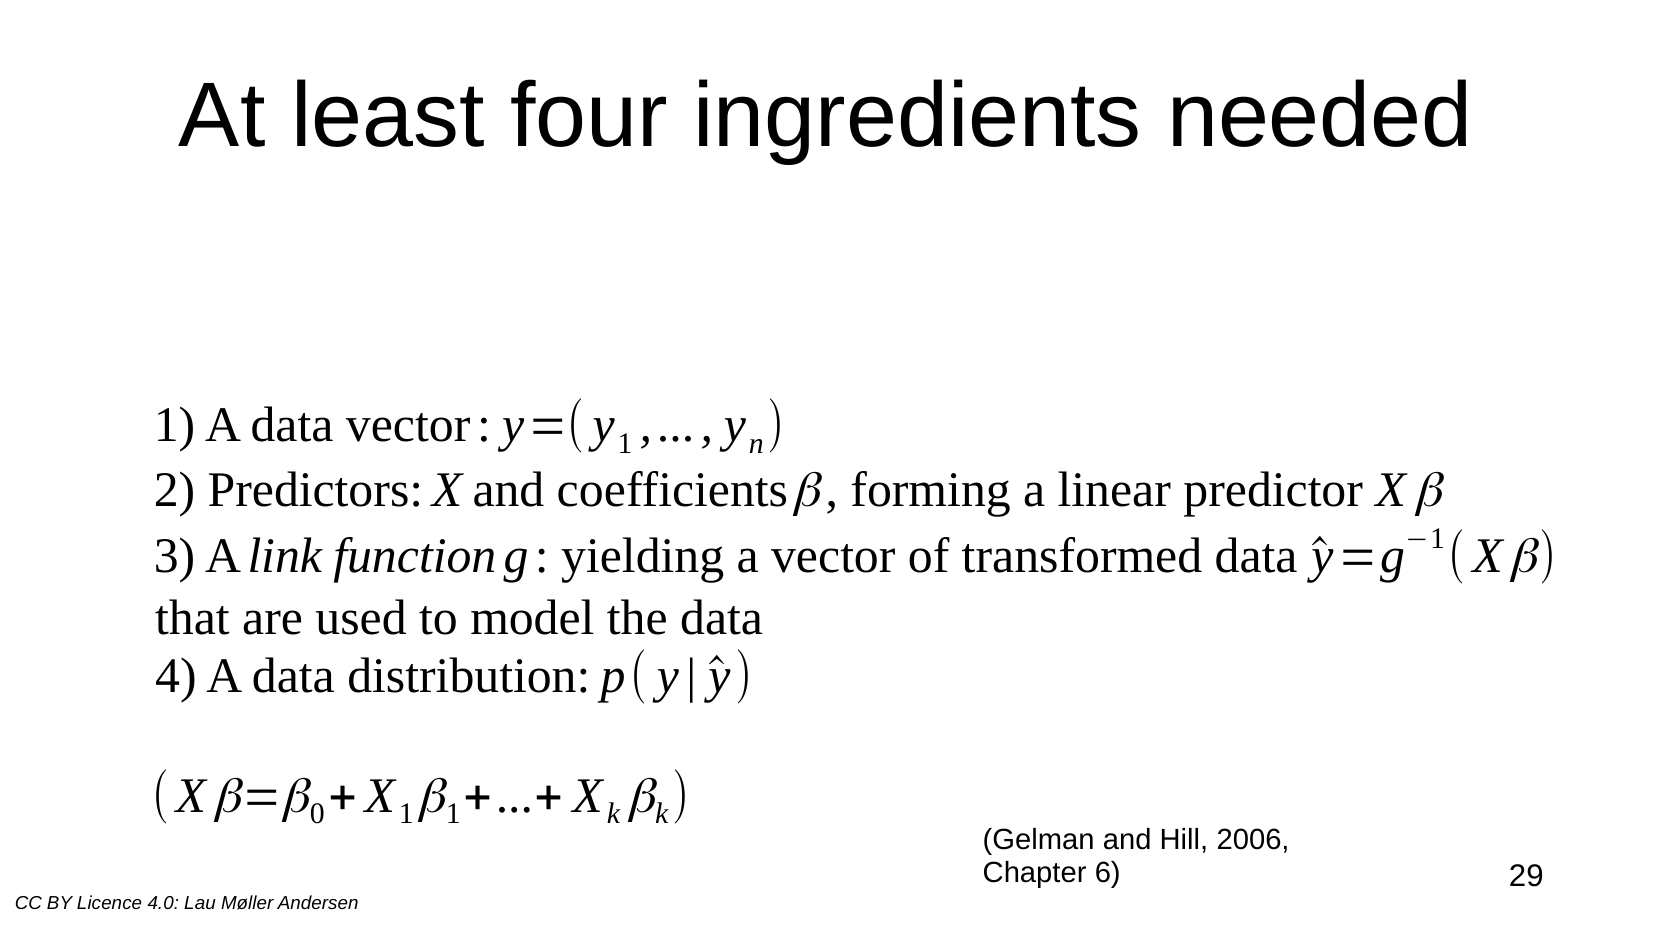

# At least four ingredients needed
(Gelman and Hill, 2006, Chapter 6)
CC BY Licence 4.0: Lau Møller Andersen